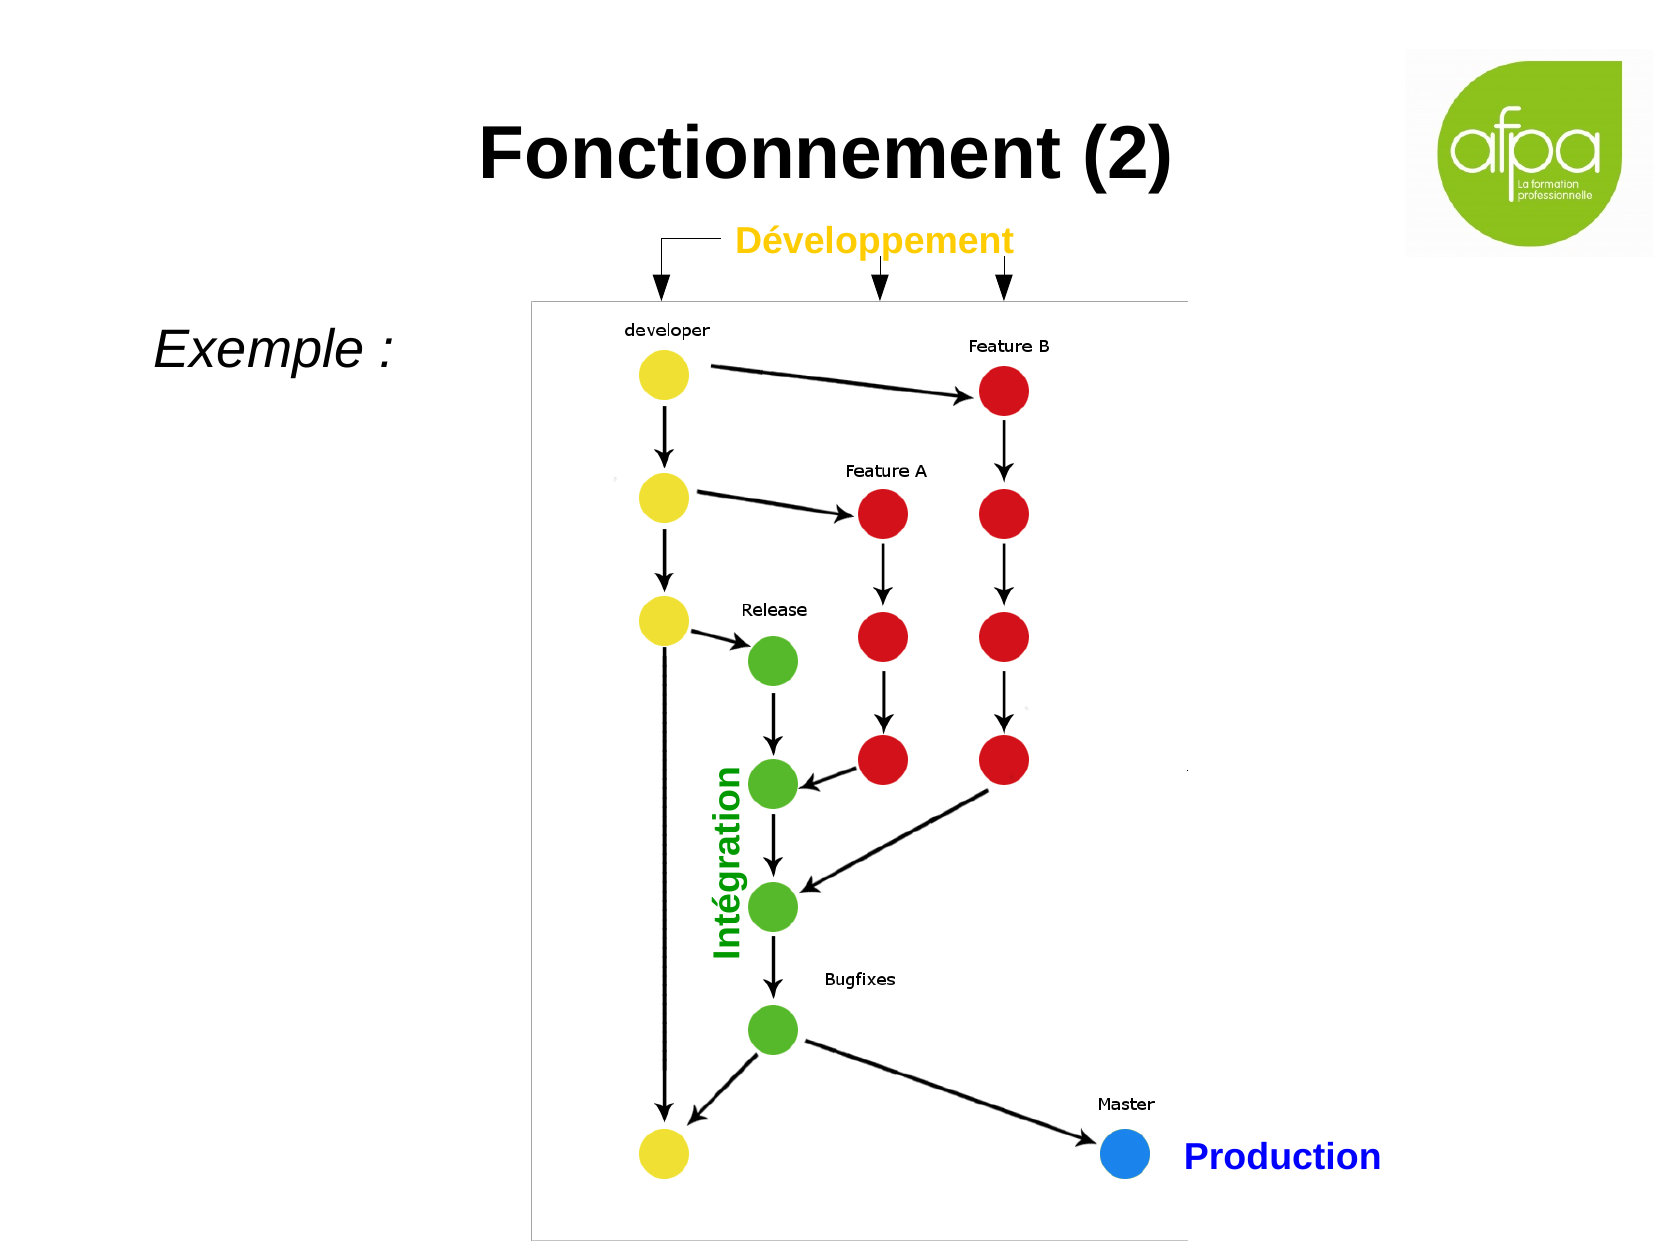

# Fonctionnement (2)
Développement
Exemple :
Intégration
Production